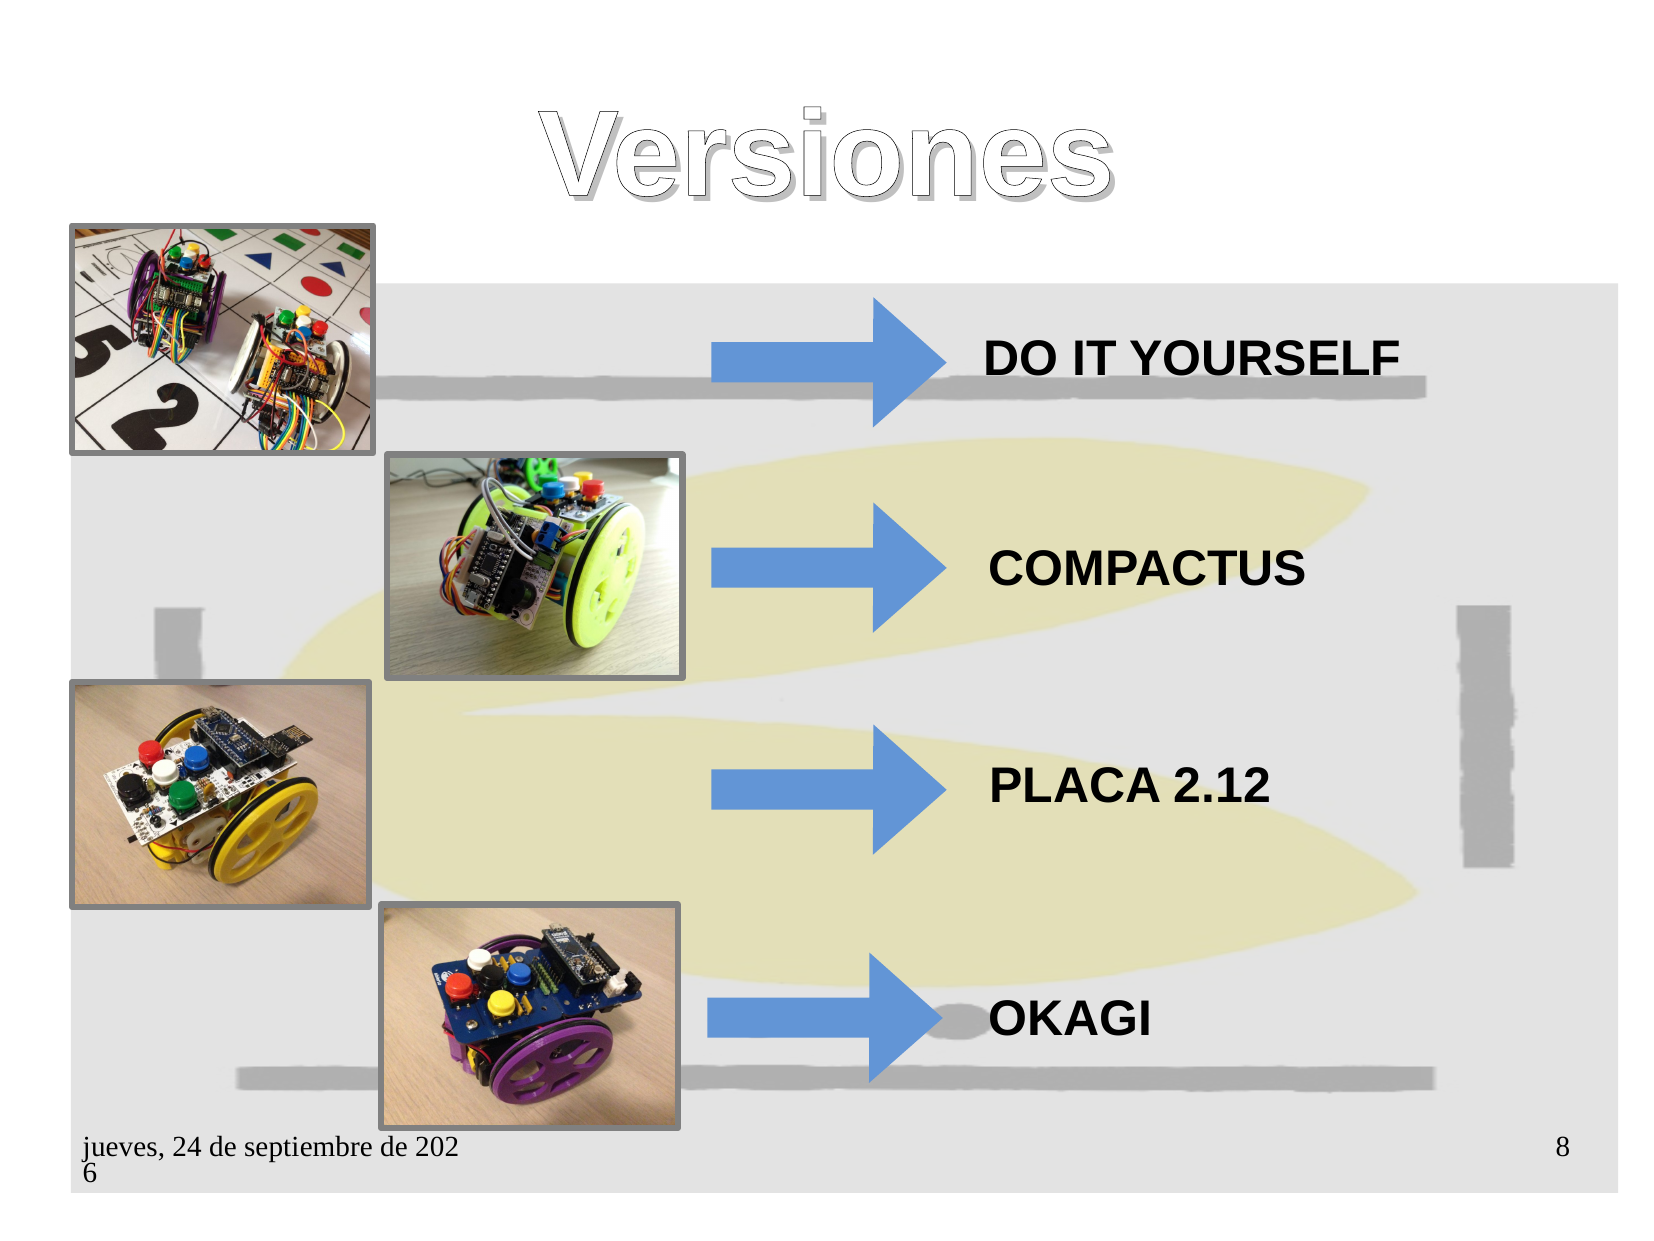

# Versiones
DO IT YOURSELF
COMPACTUS
PLACA 2.12
OKAGI
8